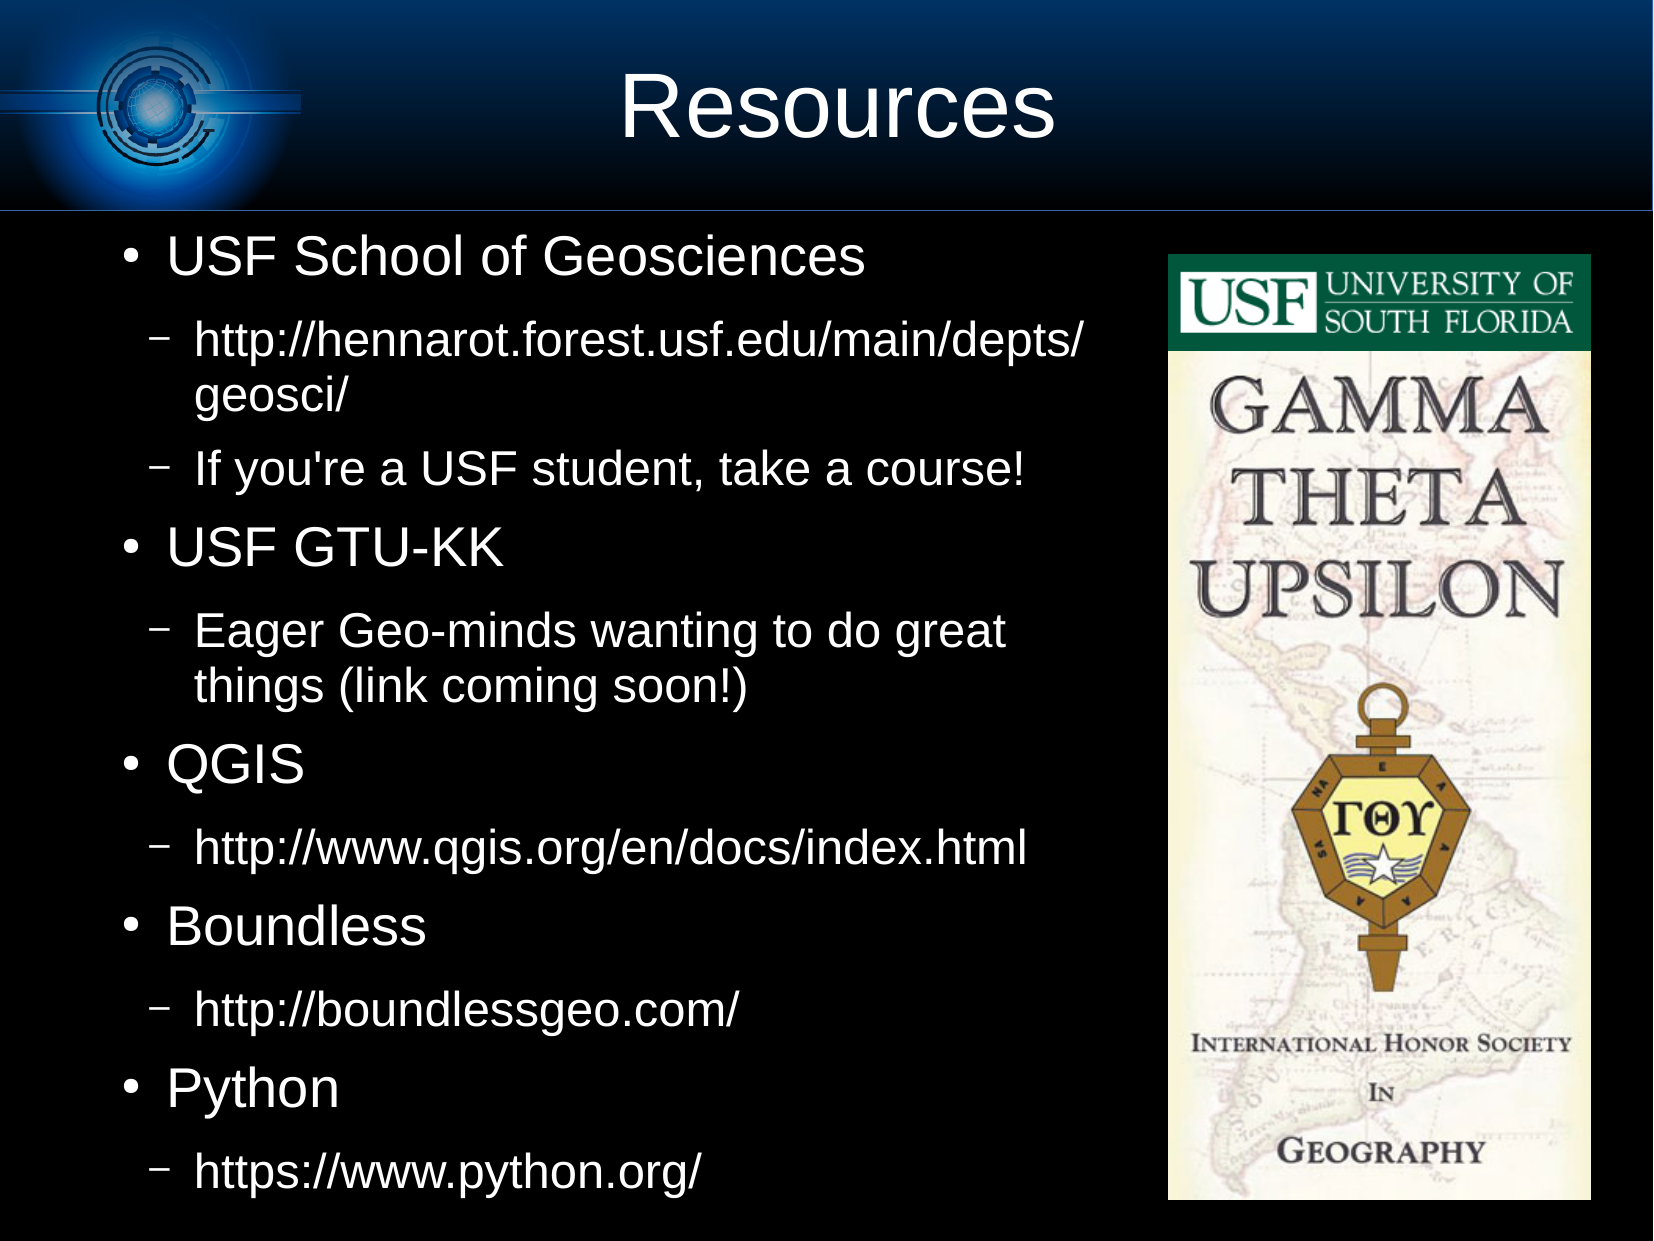

# Resources
USF School of Geosciences
http://hennarot.forest.usf.edu/main/depts/geosci/
If you're a USF student, take a course!
USF GTU-KK
Eager Geo-minds wanting to do great things (link coming soon!)
QGIS
http://www.qgis.org/en/docs/index.html
Boundless
http://boundlessgeo.com/
Python
https://www.python.org/